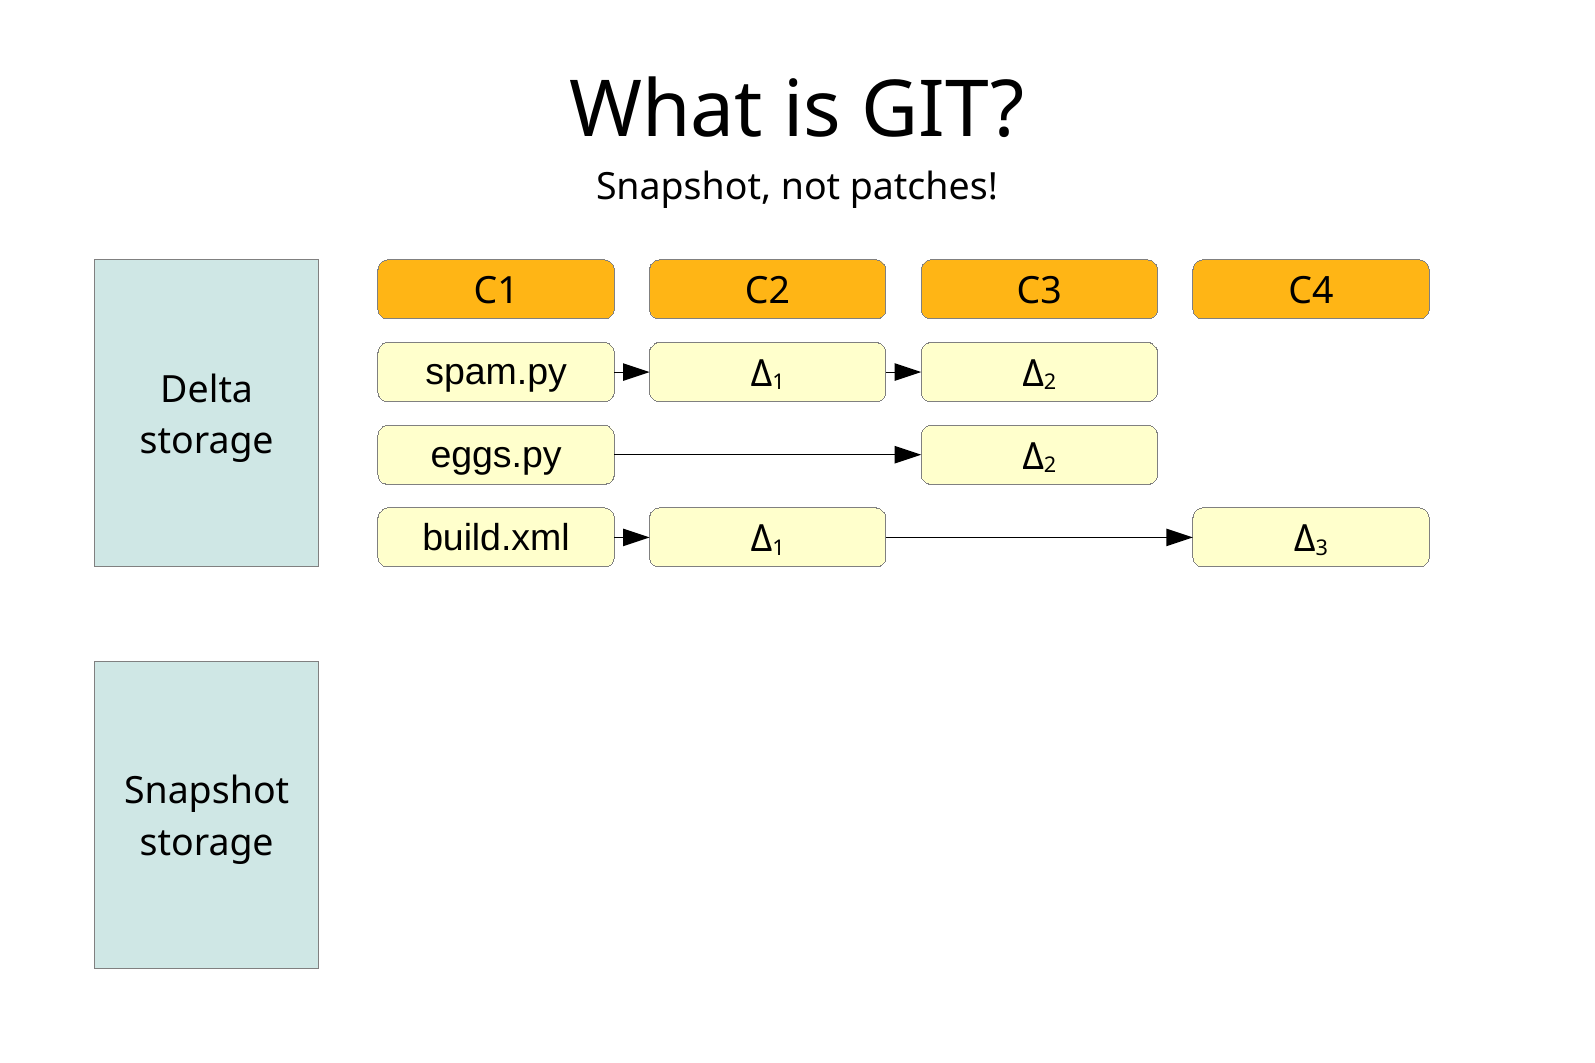

# What is GIT? Snapshot, not patches!
Delta
storage
C1
C2
C3
C4
spam.py
Δ1
Δ2
eggs.py
Δ2
build.xml
Δ1
Δ3
Snapshot
storage